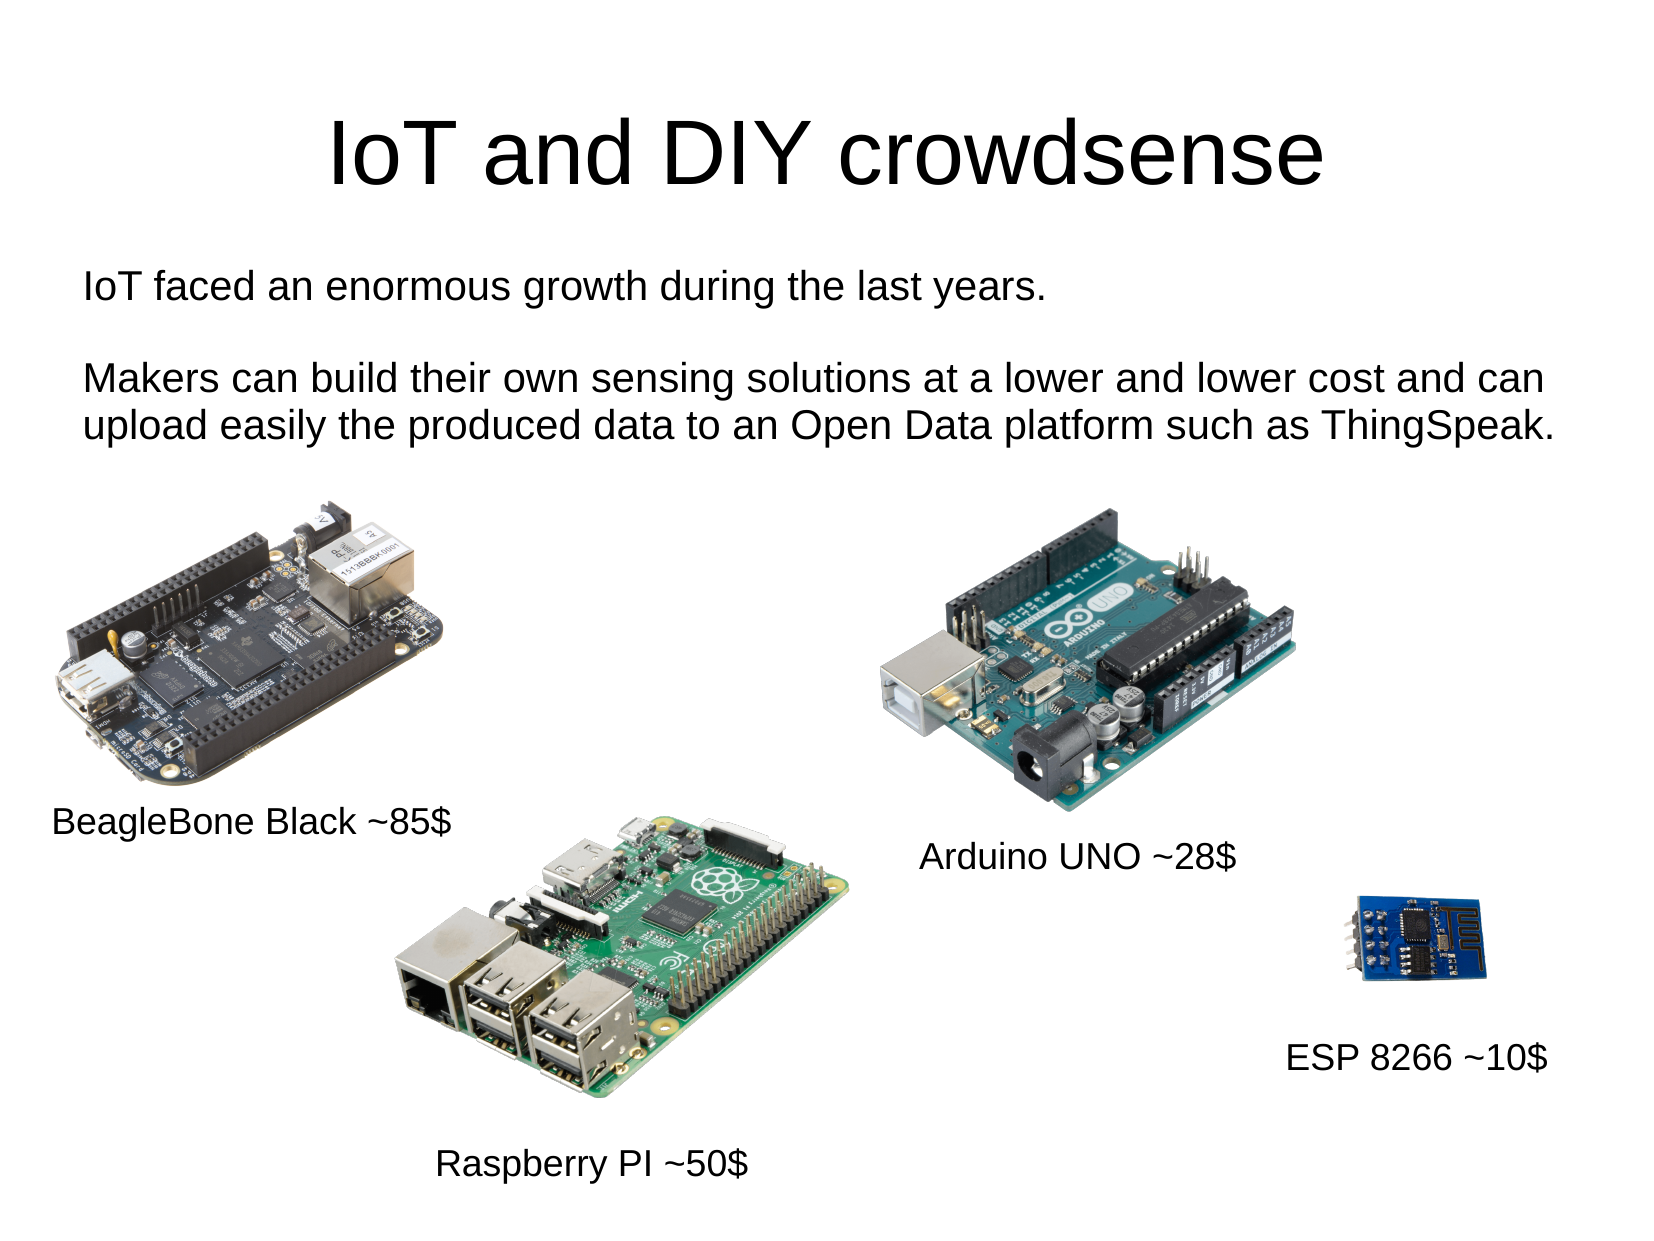

# IoT and DIY crowdsense
IoT faced an enormous growth during the last years.
Makers can build their own sensing solutions at a lower and lower cost and can upload easily the produced data to an Open Data platform such as ThingSpeak.
BeagleBone Black ~85$
Arduino UNO ~28$
ESP 8266 ~10$
Raspberry PI ~50$